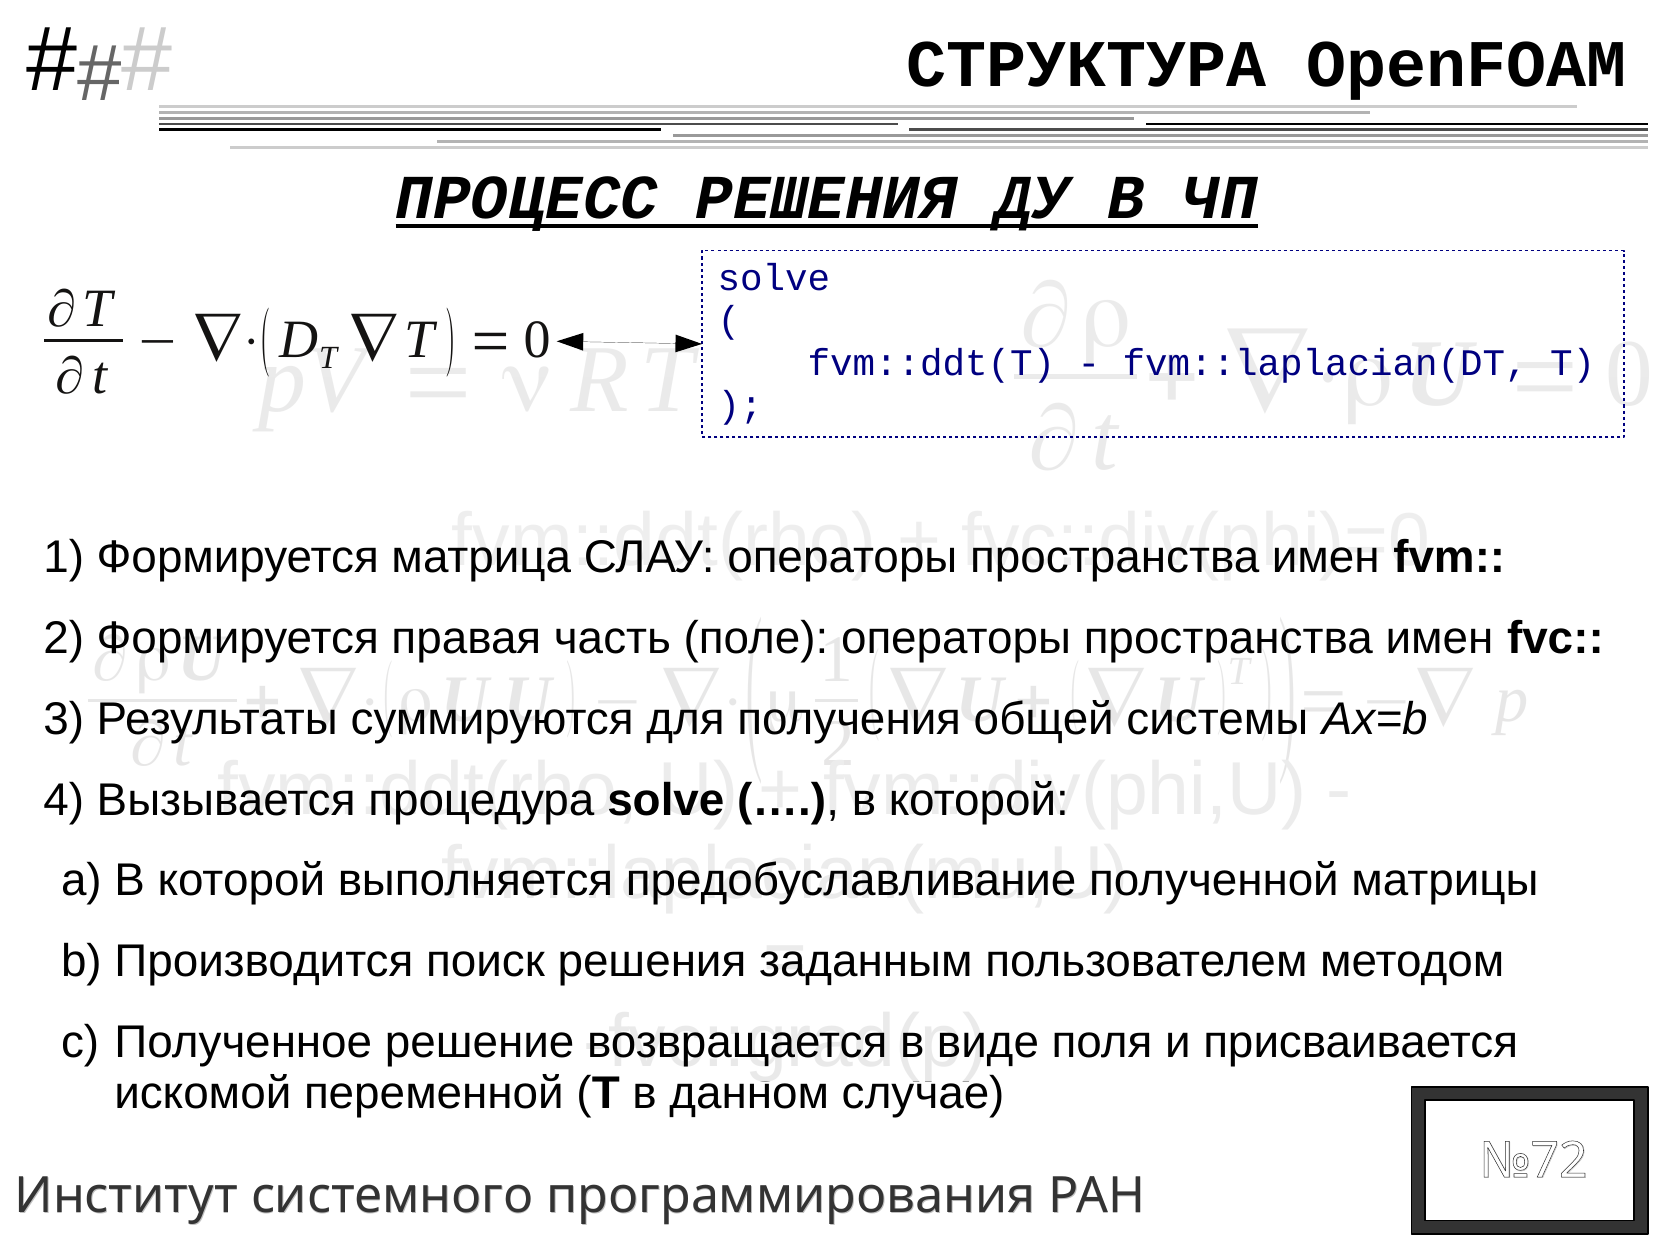

# ПРОЦЕСС РЕШЕНИЯ ДУ В ЧП
solve
(
 fvm::ddt(T) - fvm::laplacian(DT, T)
);
1) Формируется матрица СЛАУ: операторы пространства имен fvm::
2) Формируется правая часть (поле): операторы пространства имен fvc::
3) Результаты суммируются для получения общей системы Ax=b
4) Вызывается процедура solve (….), в которой:
В которой выполняется предобуславливание полученной матрицы
Производится поиск решения заданным пользователем методом
Полученное решение возвращается в виде поля и присваивается искомой переменной (T в данном случае)